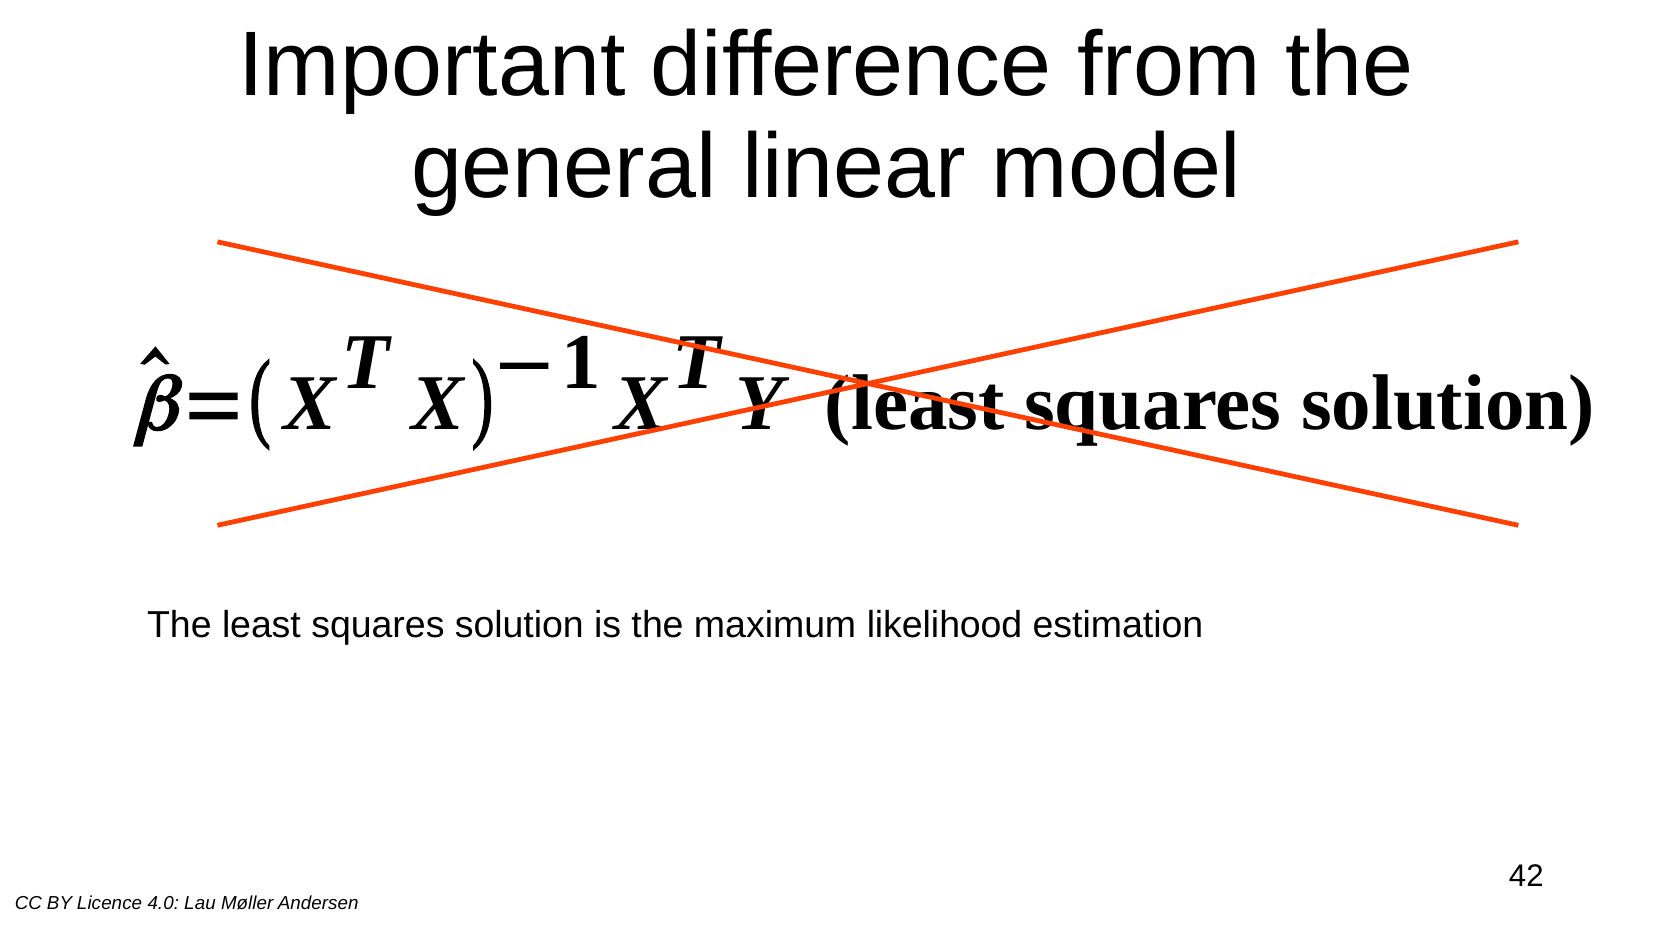

# Important difference from the general linear model
The least squares solution is the maximum likelihood estimation
CC BY Licence 4.0: Lau Møller Andersen